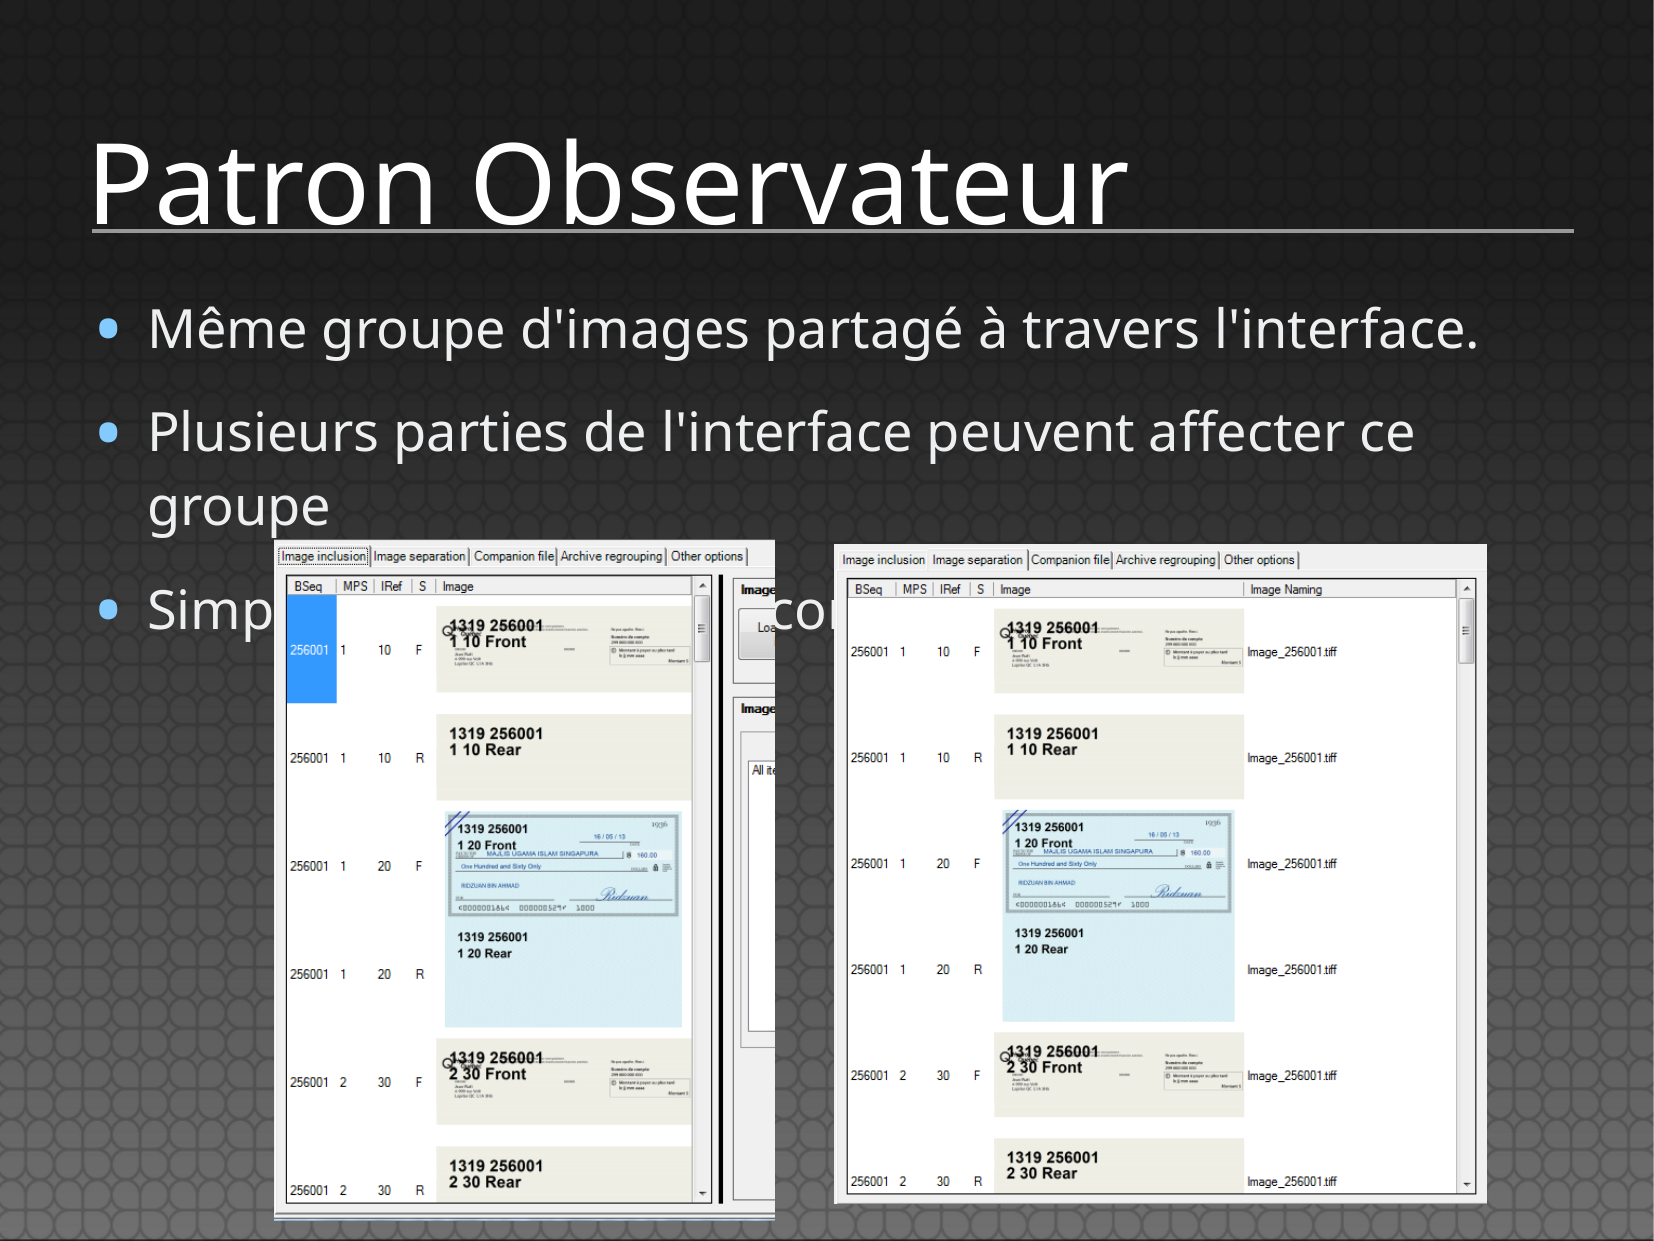

# Patron Observateur
Même groupe d'images partagé à travers l'interface.
Plusieurs parties de l'interface peuvent affecter ce groupe
Simplifie grandement la communication